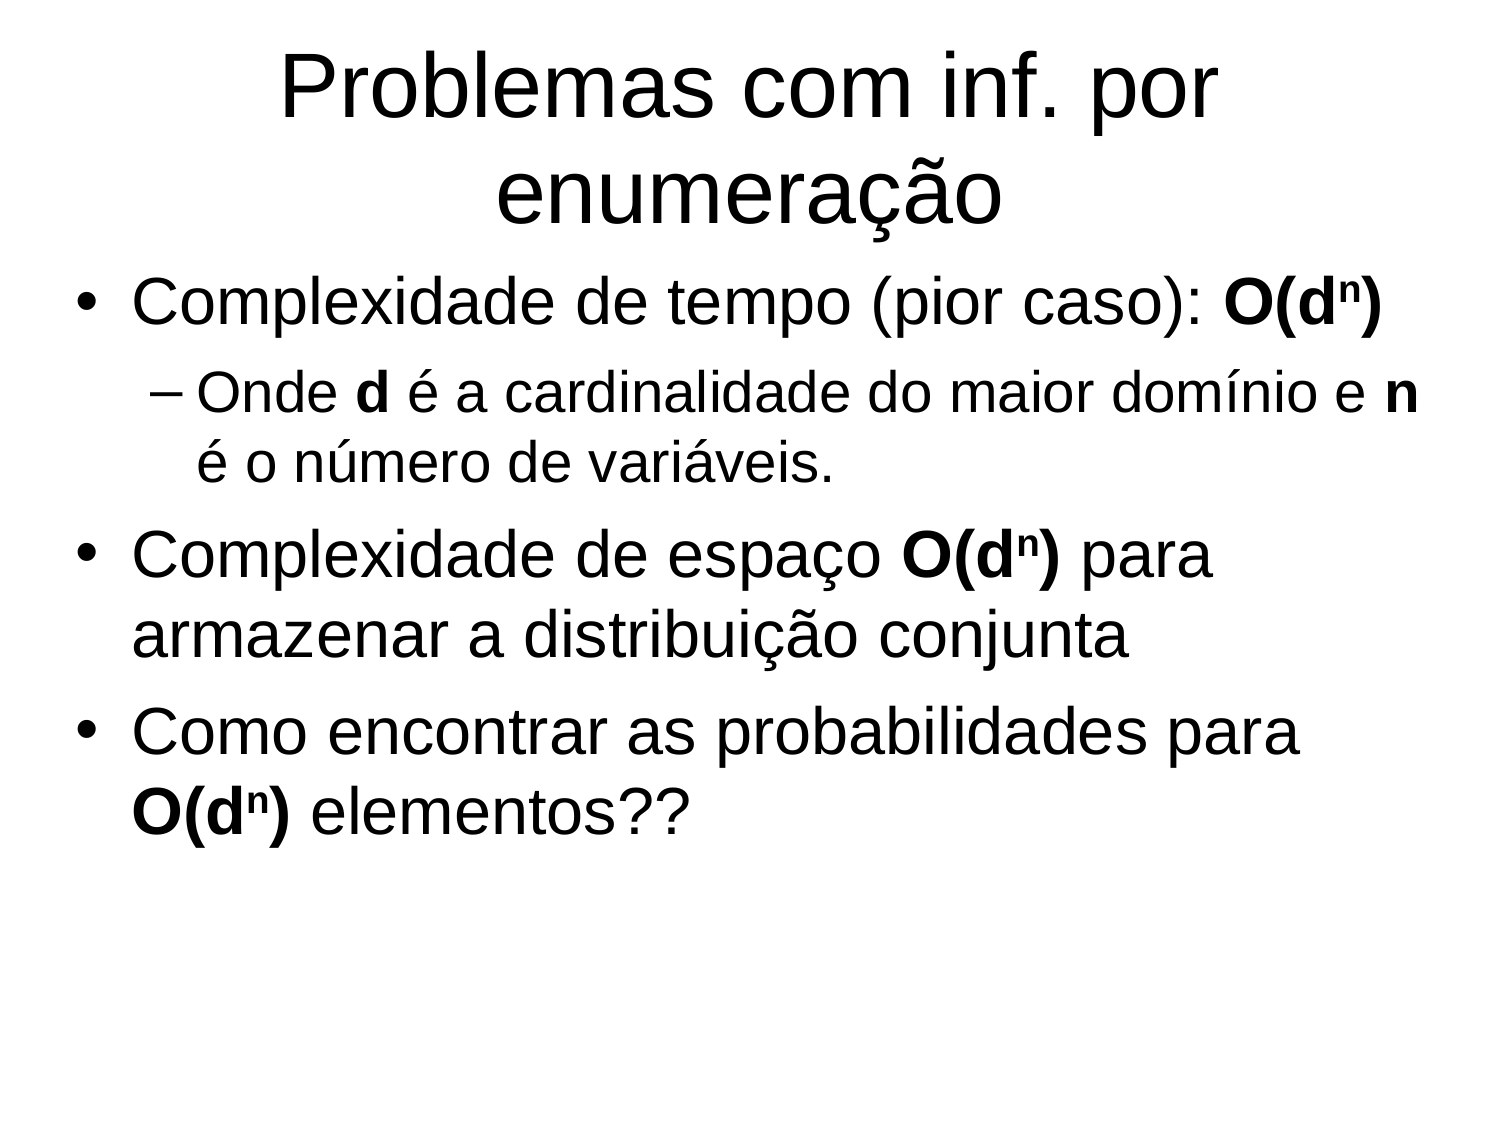

# Problemas com inf. por enumeração
Complexidade de tempo (pior caso): O(dn)
Onde d é a cardinalidade do maior domínio e n é o número de variáveis.
Complexidade de espaço O(dn) para armazenar a distribuição conjunta
Como encontrar as probabilidades para O(dn) elementos??